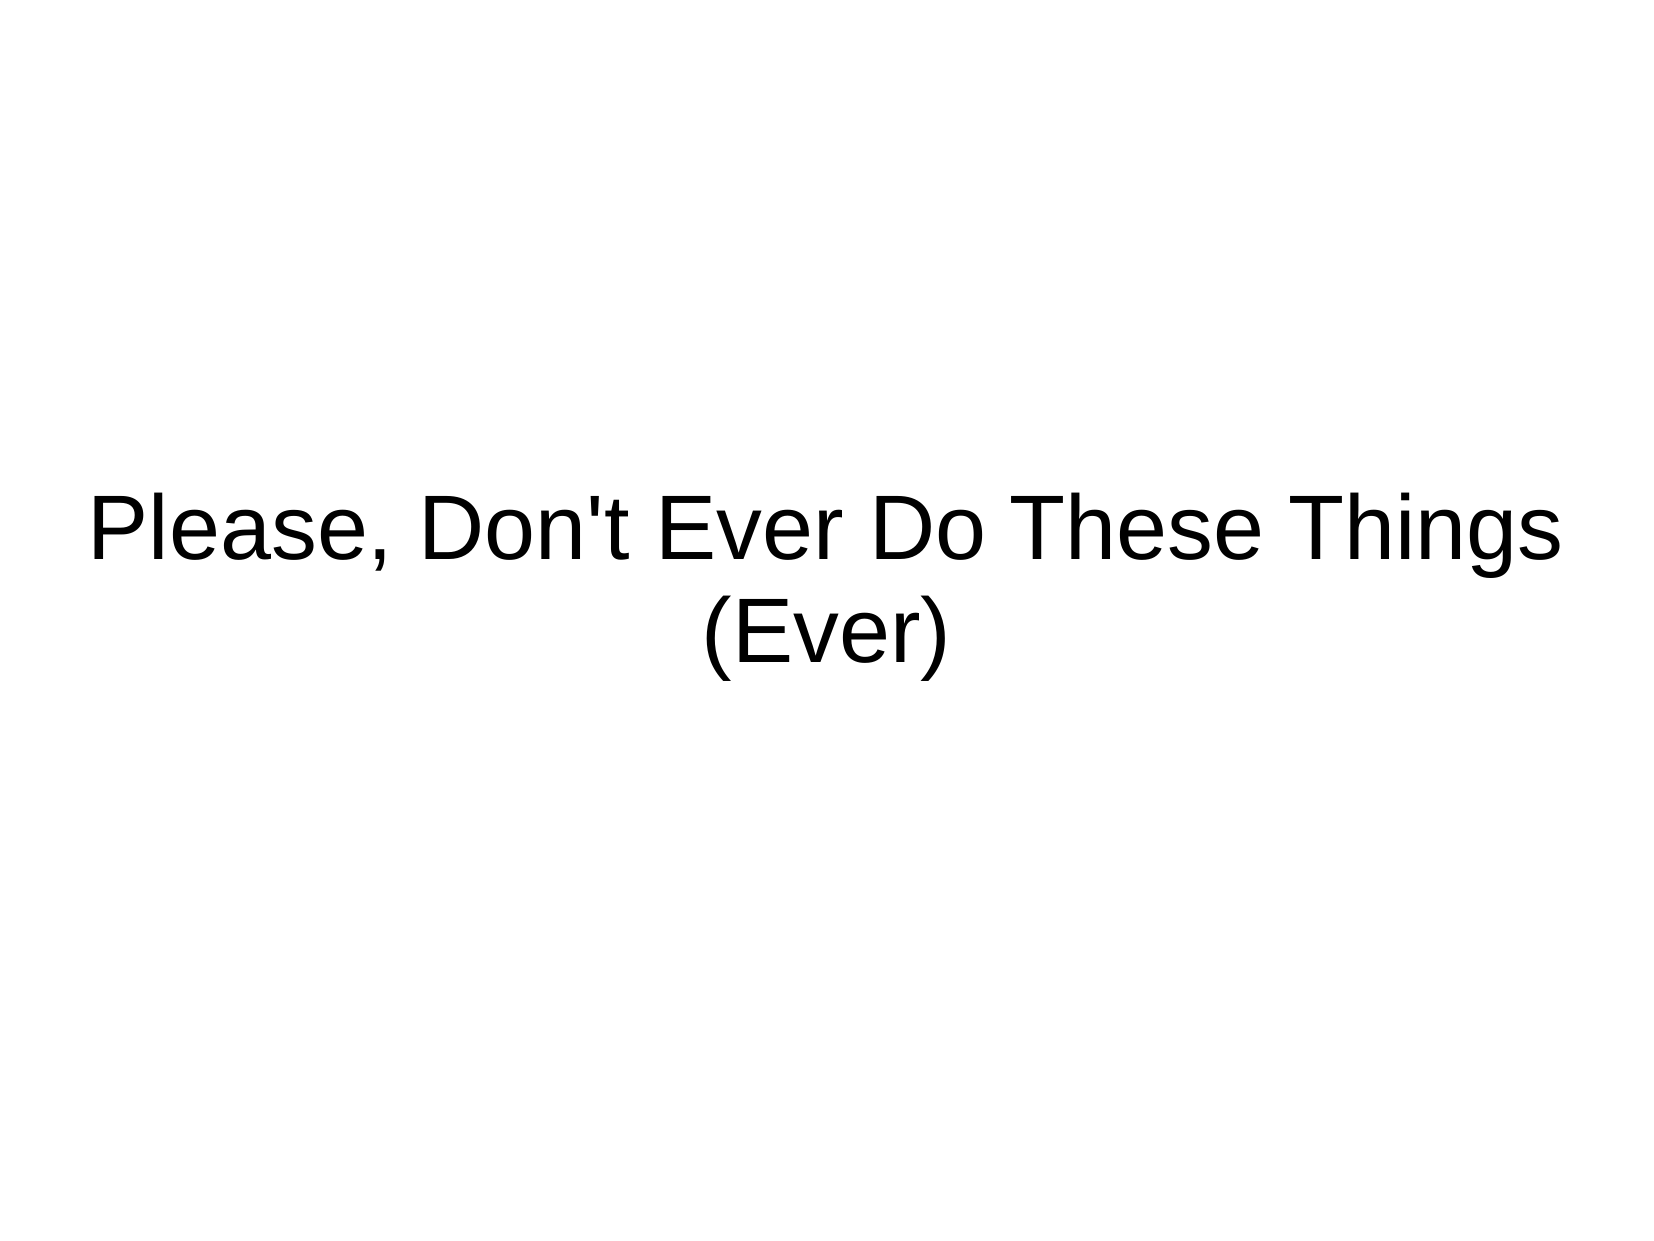

# Please, Don't Ever Do These Things (Ever)